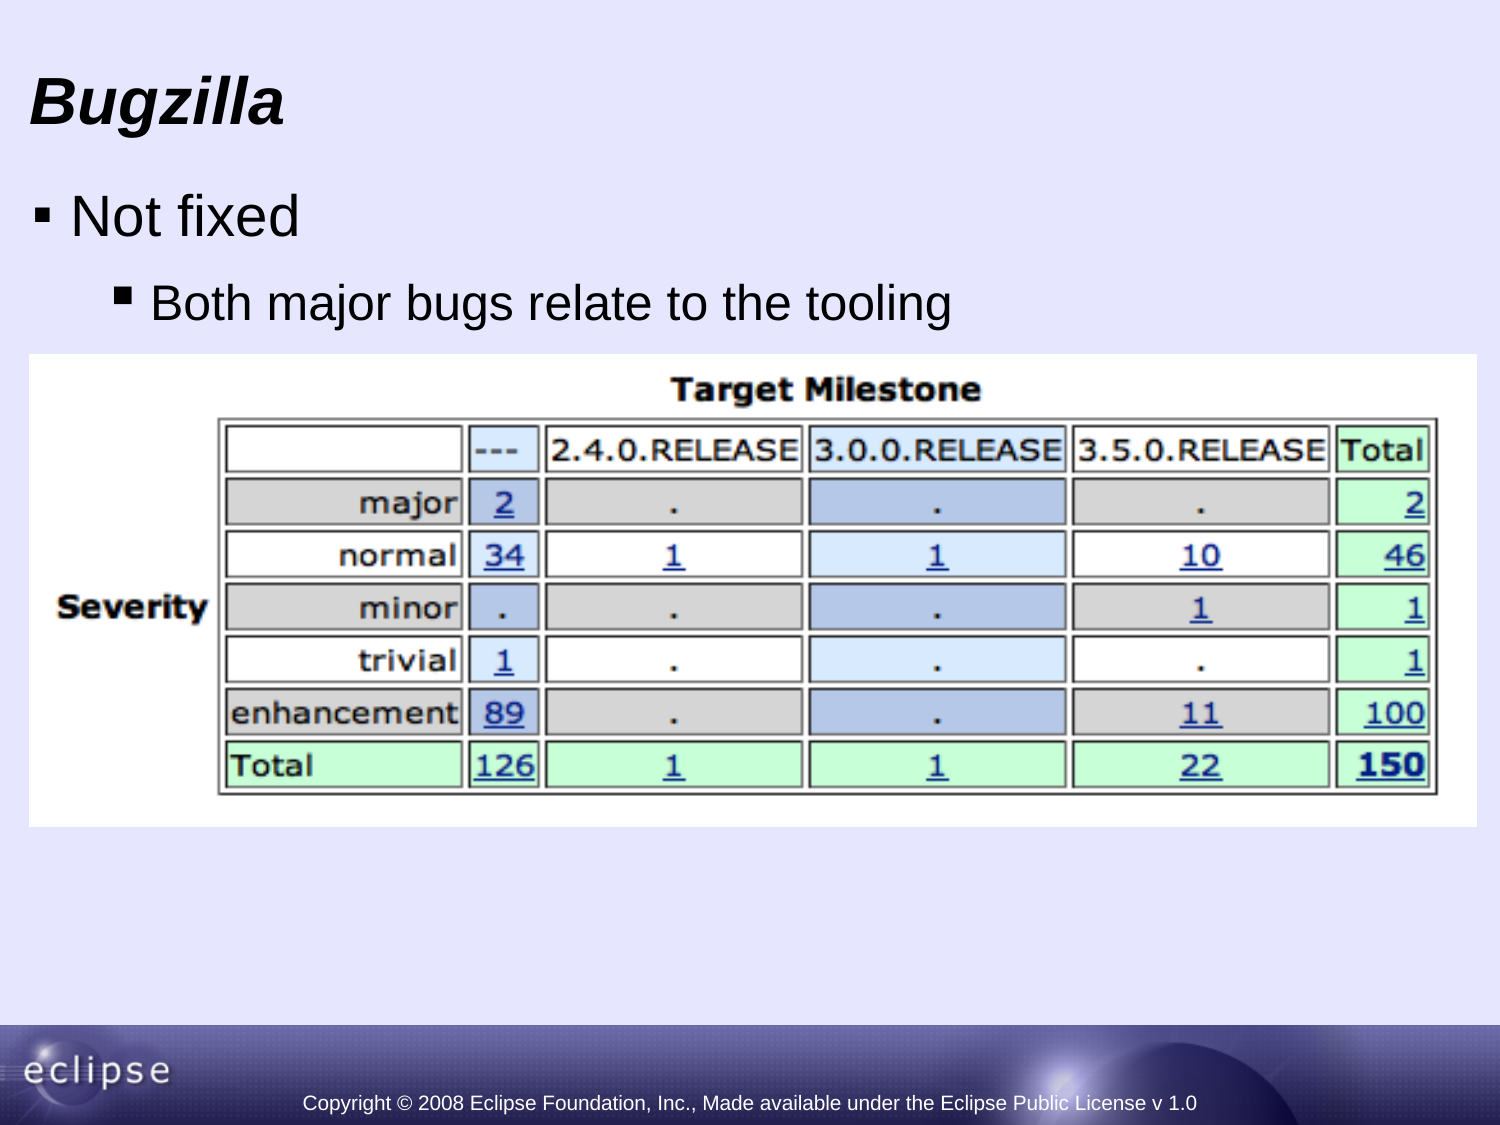

# Bugzilla
Not fixed
Both major bugs relate to the tooling